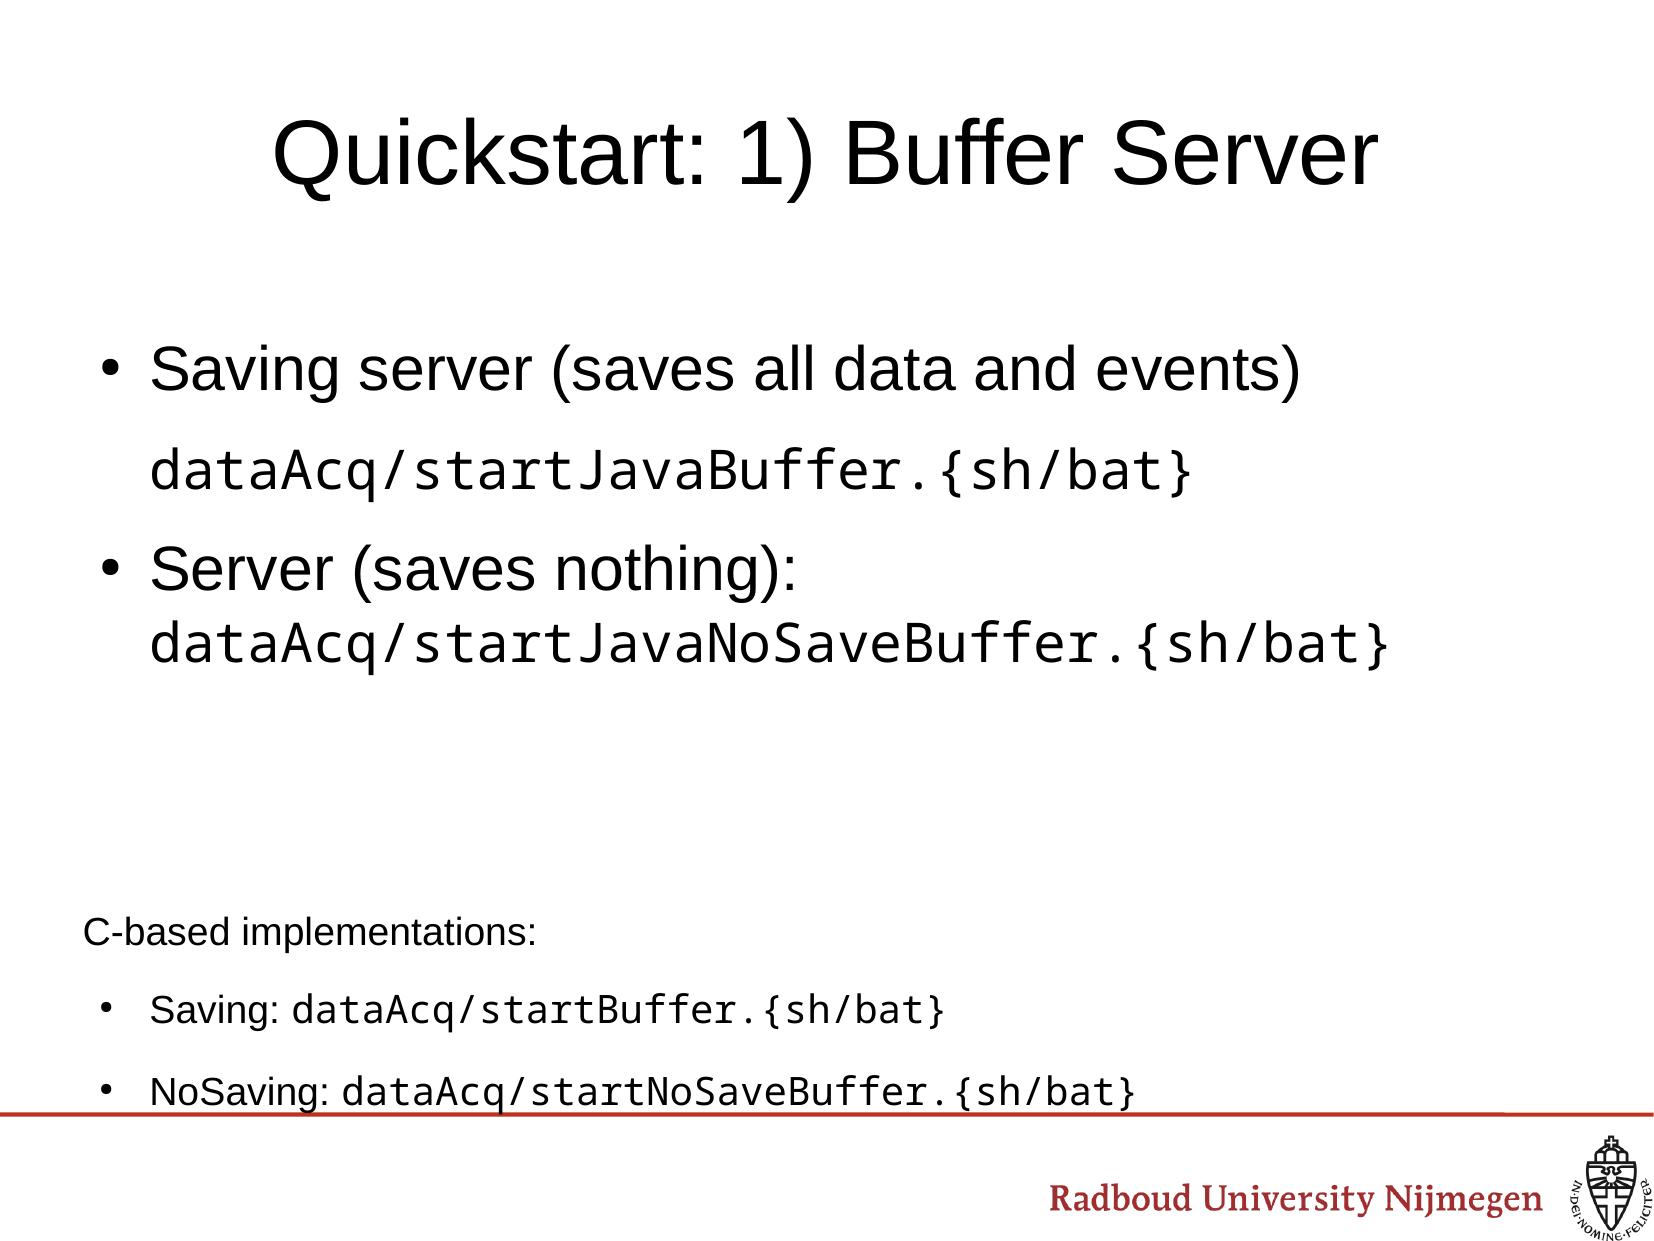

# Quickstart: 1) Buffer Server
Saving server (saves all data and events)
dataAcq/startJavaBuffer.{sh/bat}
Server (saves nothing): dataAcq/startJavaNoSaveBuffer.{sh/bat}
C-based implementations:
Saving: dataAcq/startBuffer.{sh/bat}
NoSaving: dataAcq/startNoSaveBuffer.{sh/bat}